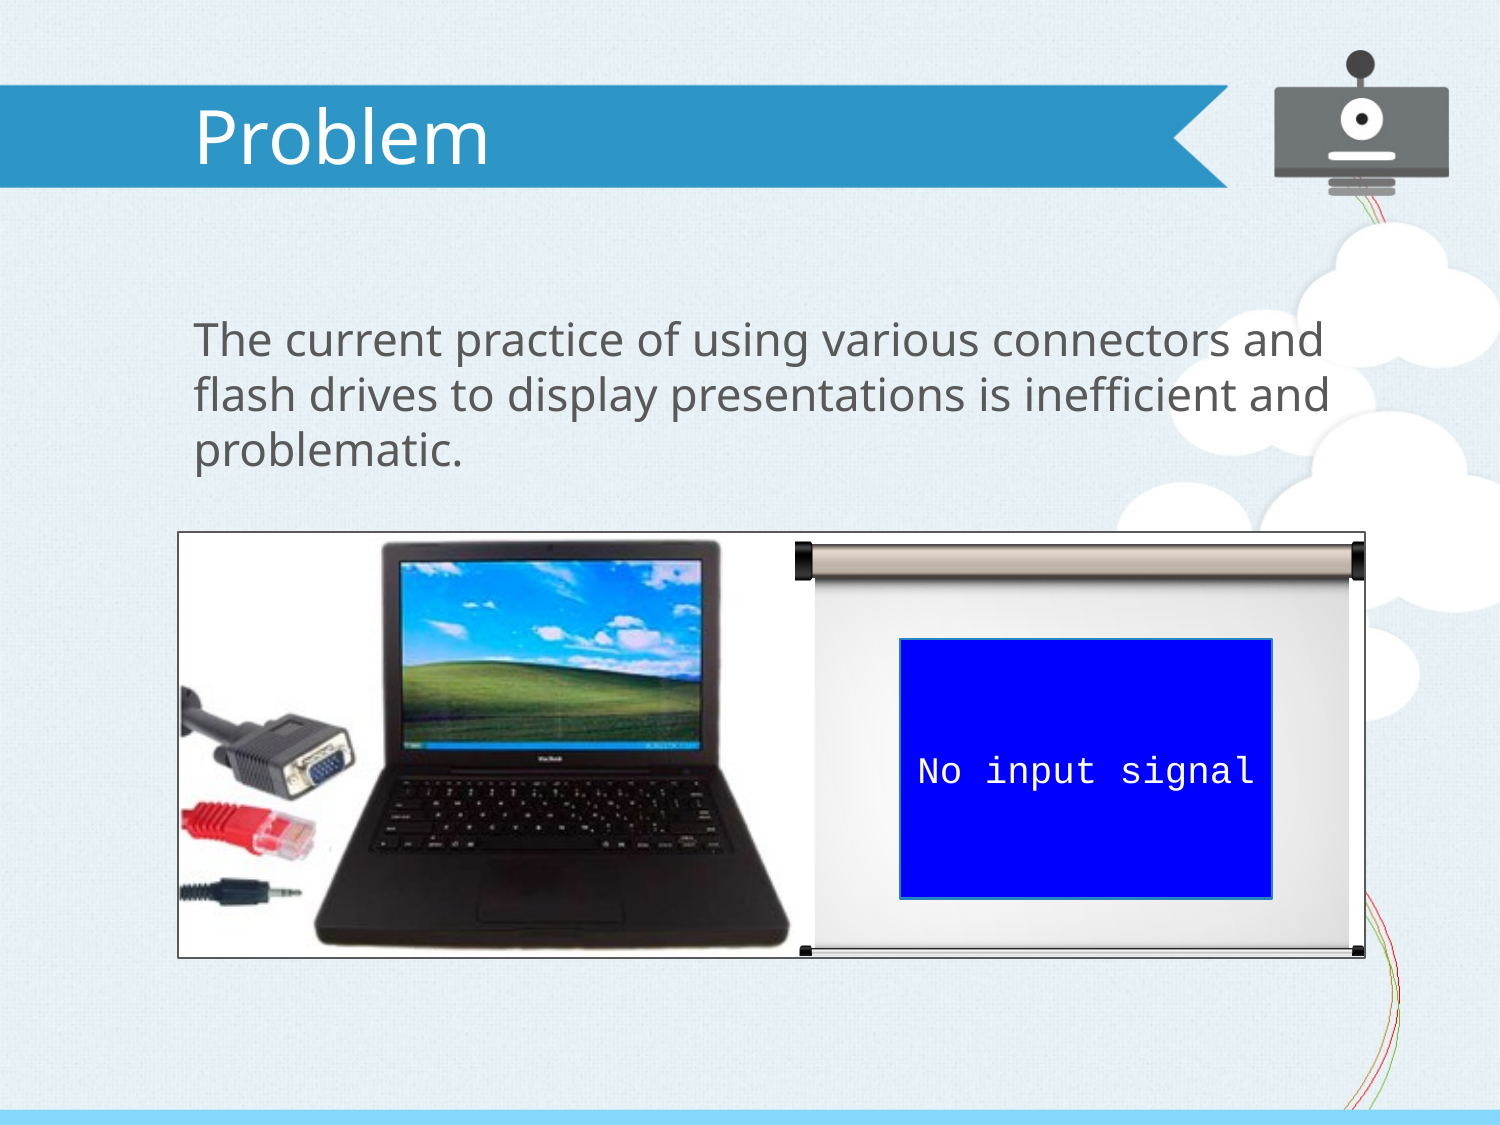

Problem
# The current practice of using various connectors and flash drives to display presentations is inefficient and problematic.
No input signal